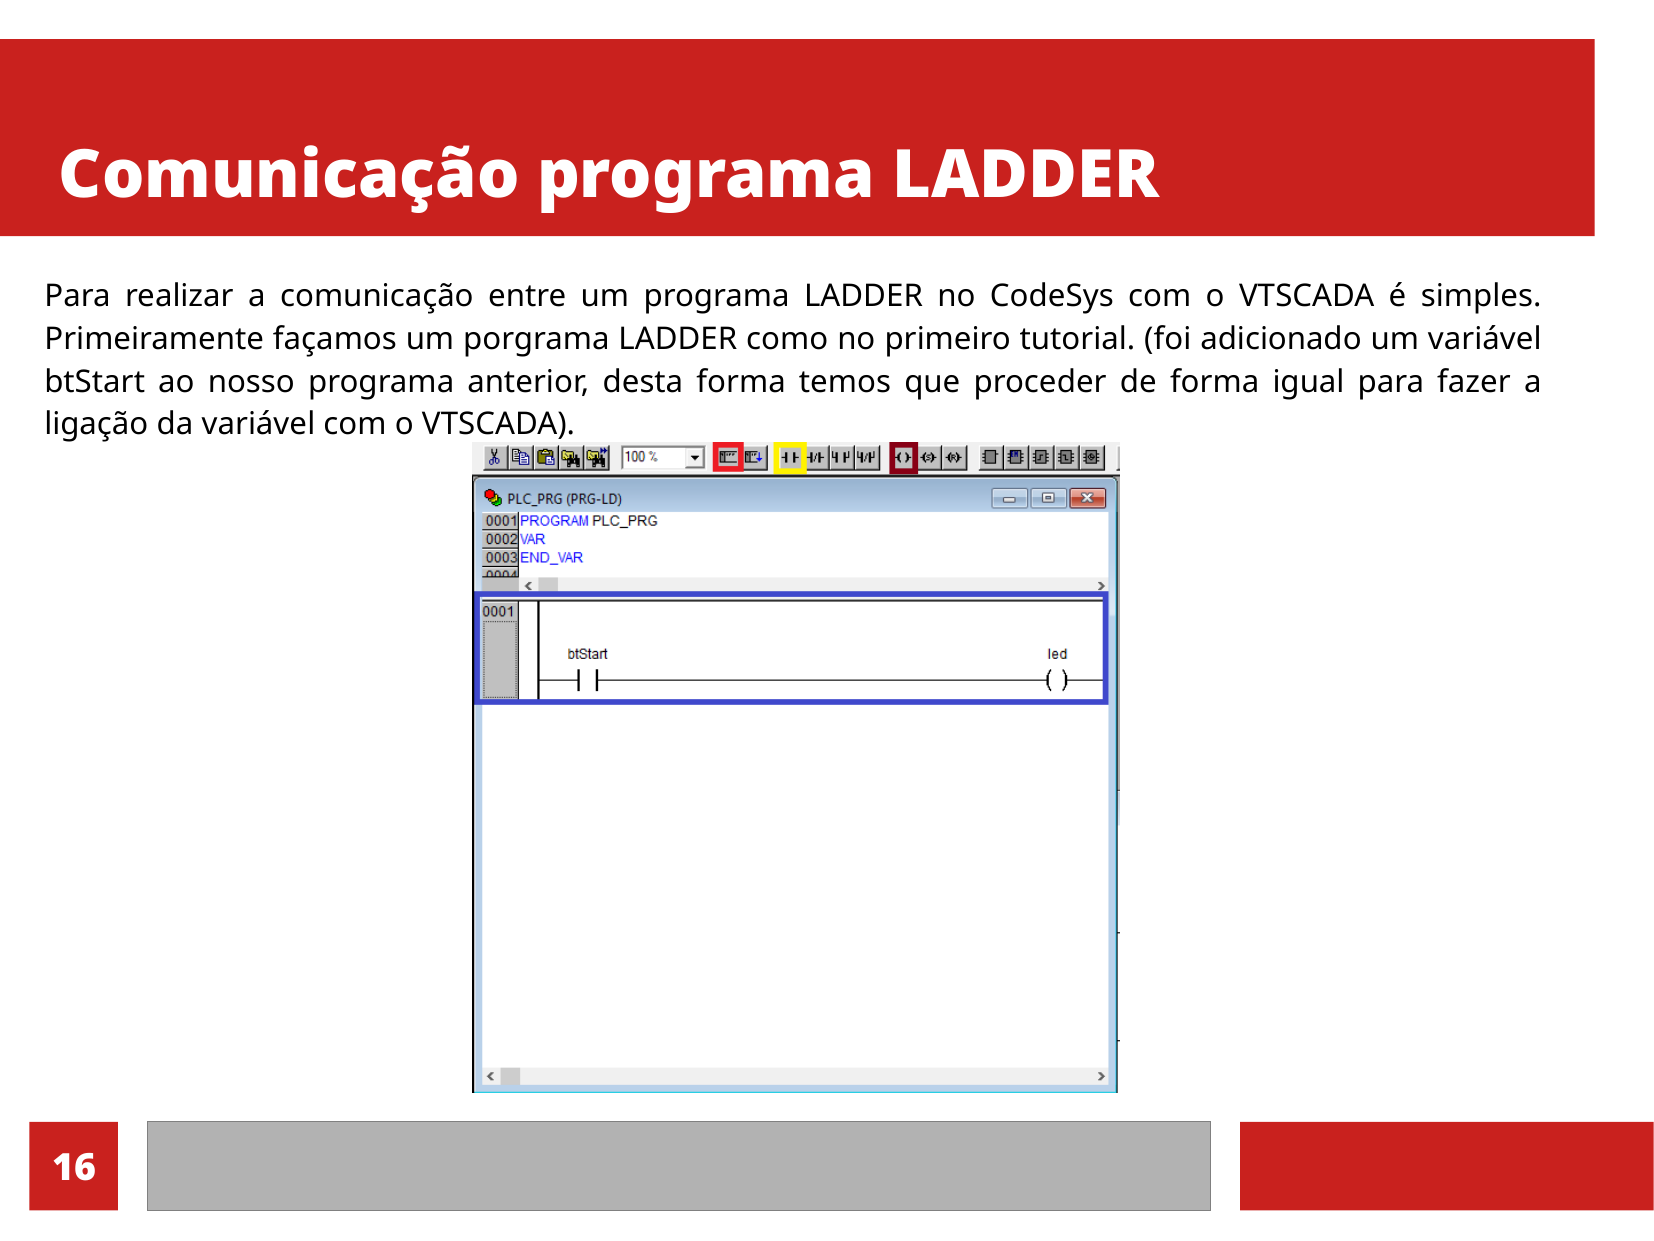

# Comunicação programa LADDER
Para realizar a comunicação entre um programa LADDER no CodeSys com o VTSCADA é simples. Primeiramente façamos um porgrama LADDER como no primeiro tutorial. (foi adicionado um variável btStart ao nosso programa anterior, desta forma temos que proceder de forma igual para fazer a ligação da variável com o VTSCADA).
16